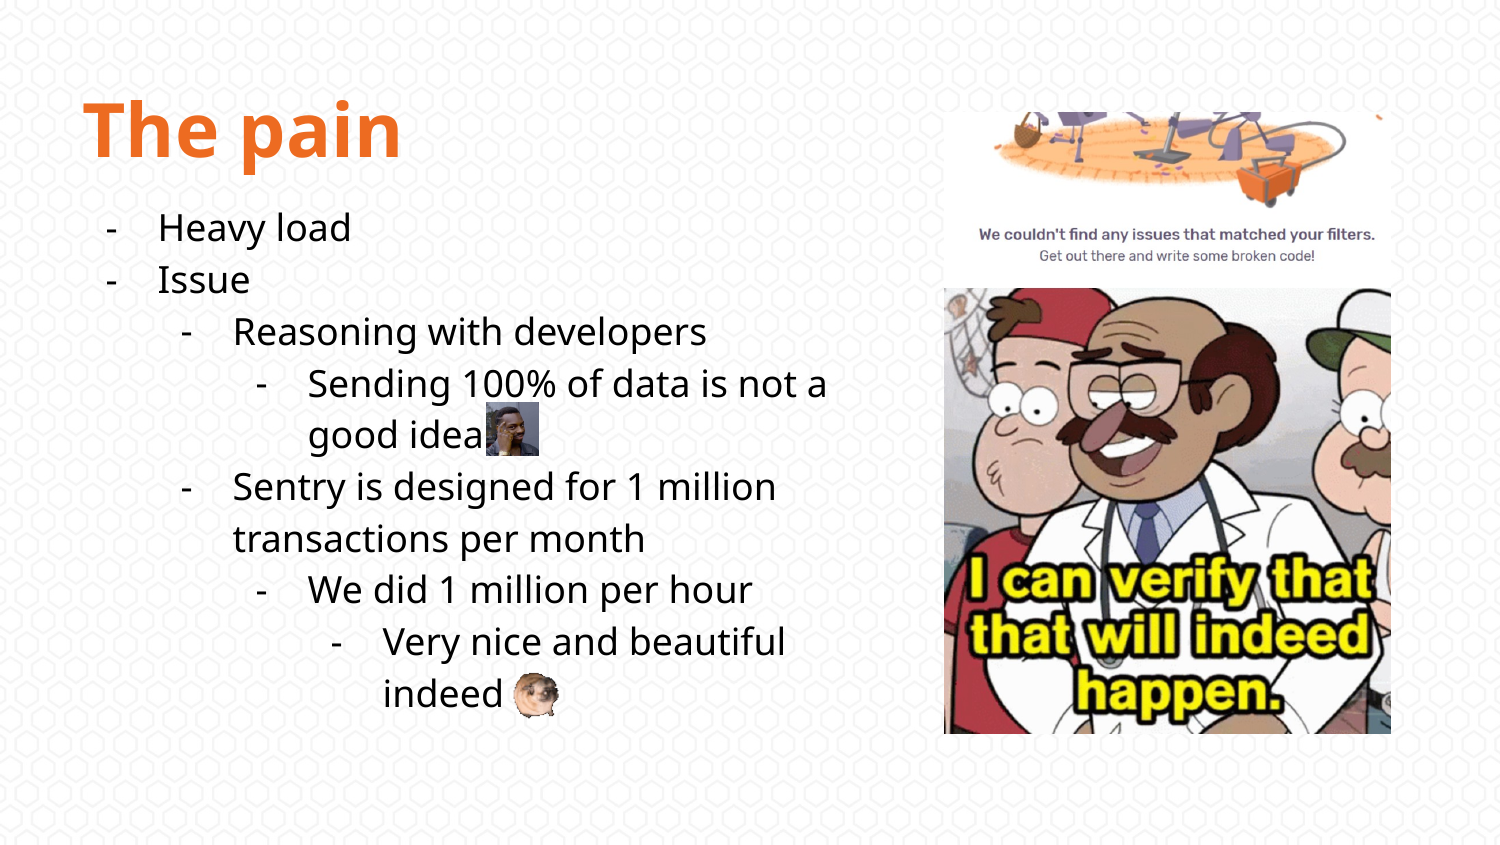

The pain
# Heavy load
Issue
Reasoning with developers
Sending 100% of data is not a good idea
Sentry is designed for 1 million transactions per month
We did 1 million per hour
Very nice and beautiful indeed